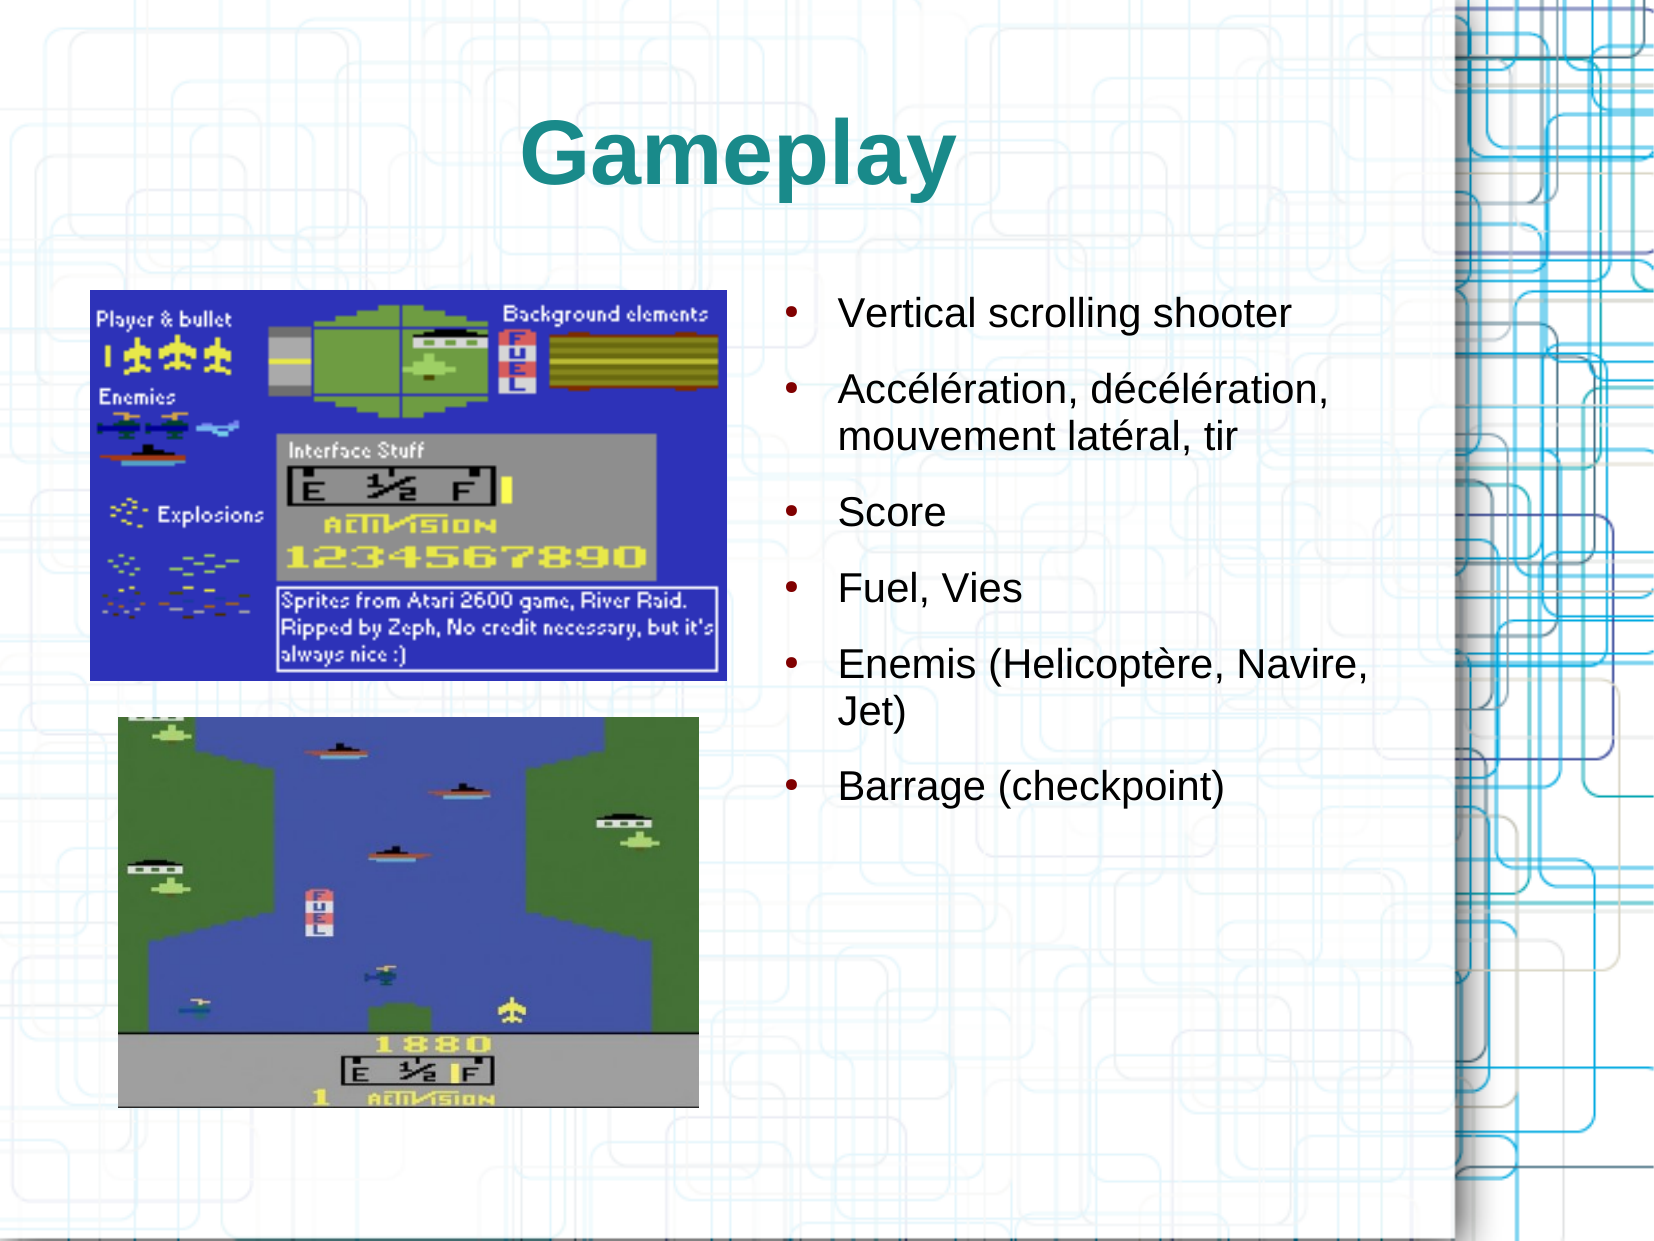

# Gameplay
Vertical scrolling shooter
Accélération, décélération, mouvement latéral, tir
Score
Fuel, Vies
Enemis (Helicoptère, Navire, Jet)
Barrage (checkpoint)